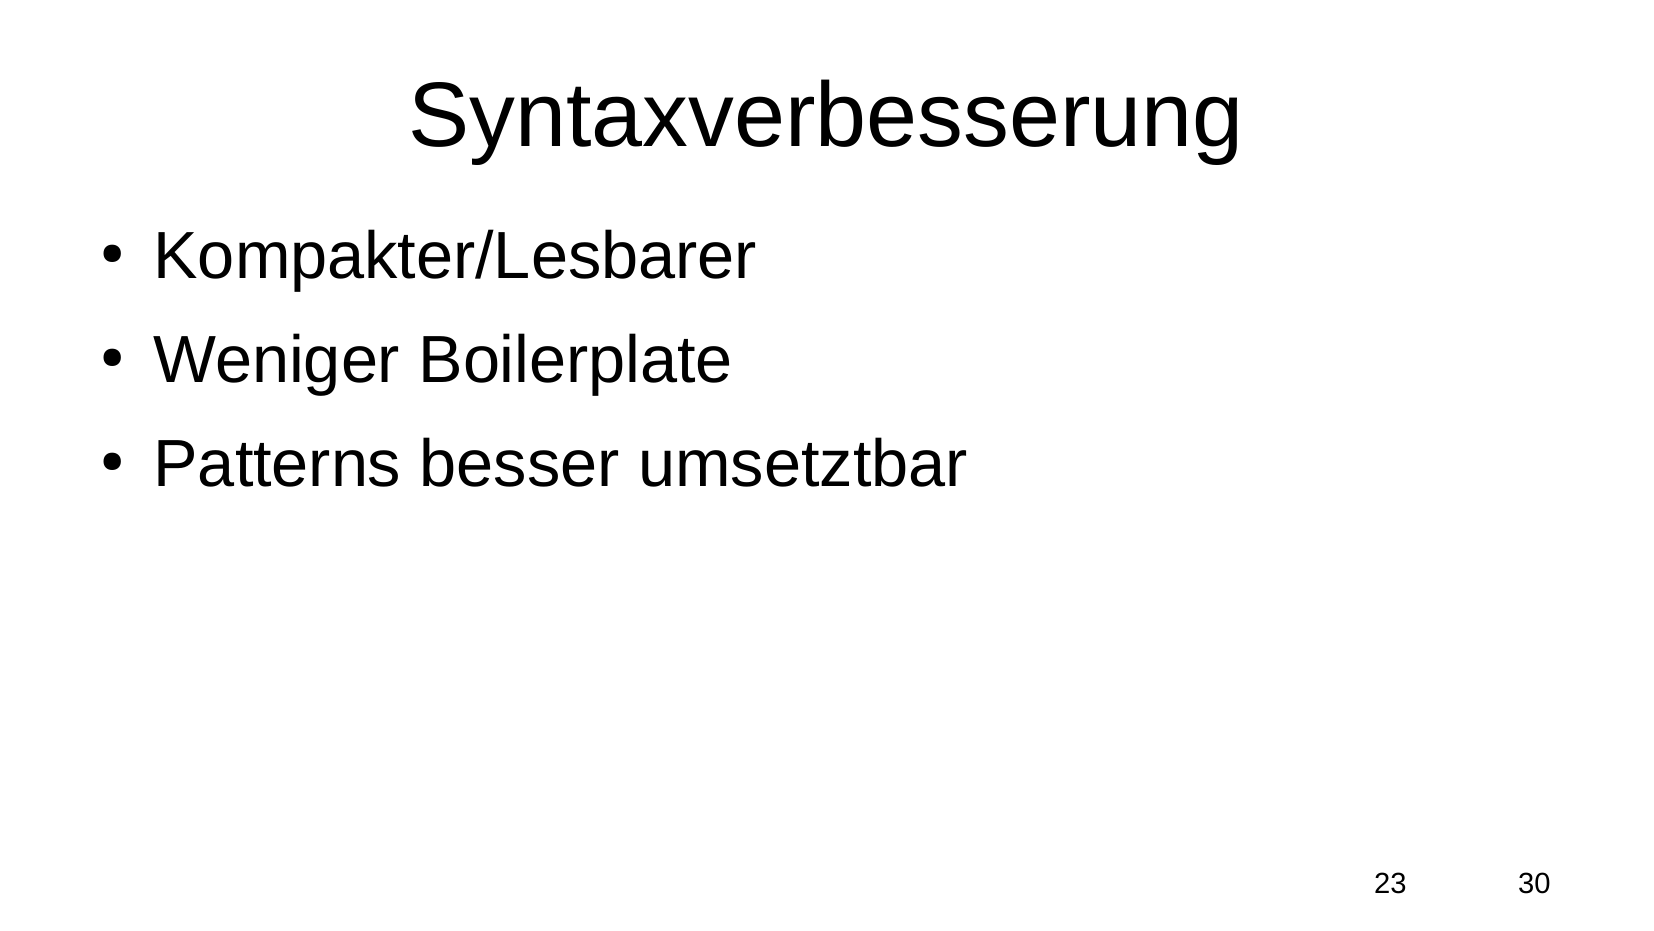

# Syntaxverbesserung
Kompakter/Lesbarer
Weniger Boilerplate
Patterns besser umsetztbar